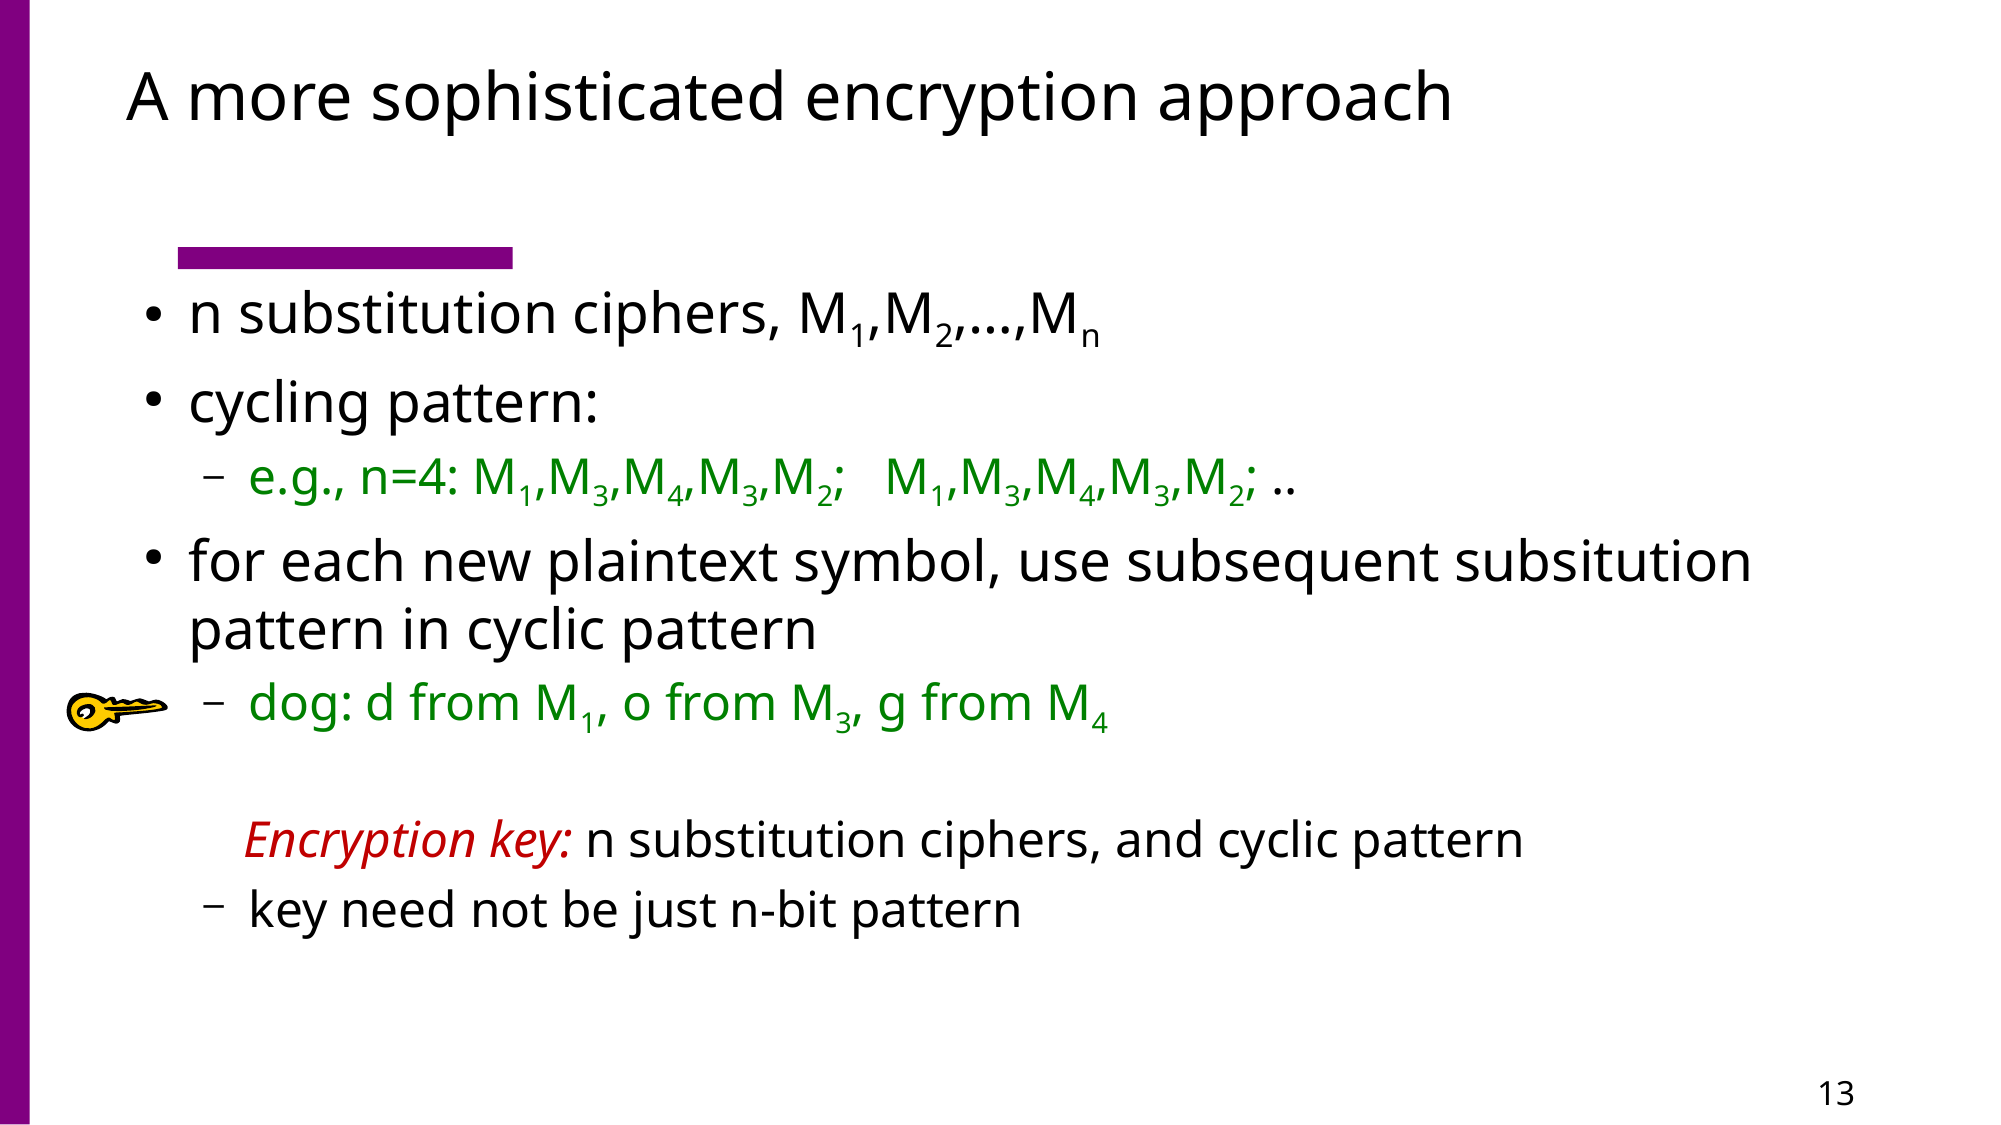

# A more sophisticated encryption approach
n substitution ciphers, M1,M2,…,Mn
cycling pattern:
e.g., n=4: M1,M3,M4,M3,M2; M1,M3,M4,M3,M2; ..
for each new plaintext symbol, use subsequent subsitution pattern in cyclic pattern
dog: d from M1, o from M3, g from M4
 Encryption key: n substitution ciphers, and cyclic pattern
key need not be just n-bit pattern